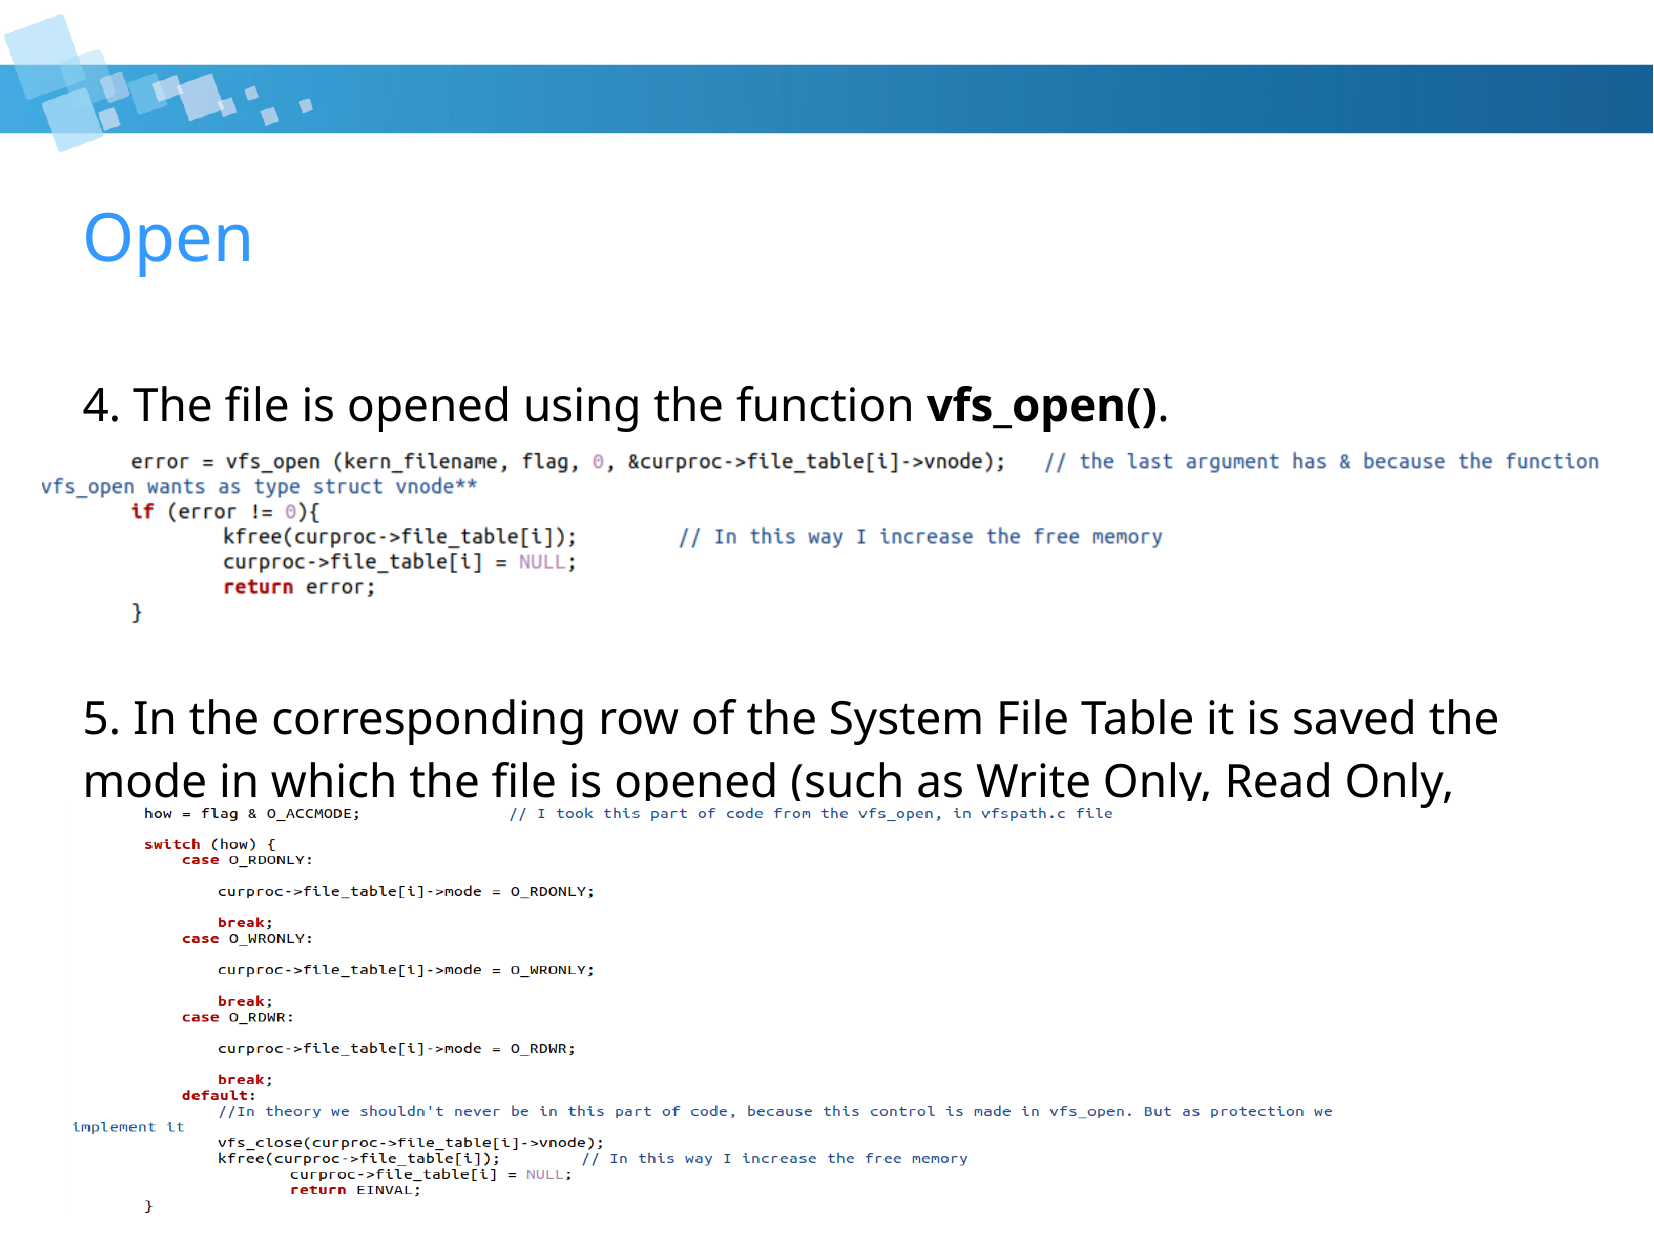

# Open
4. The file is opened using the function vfs_open().
5. In the corresponding row of the System File Table it is saved the mode in which the file is opened (such as Write Only, Read Only, Read and Write).